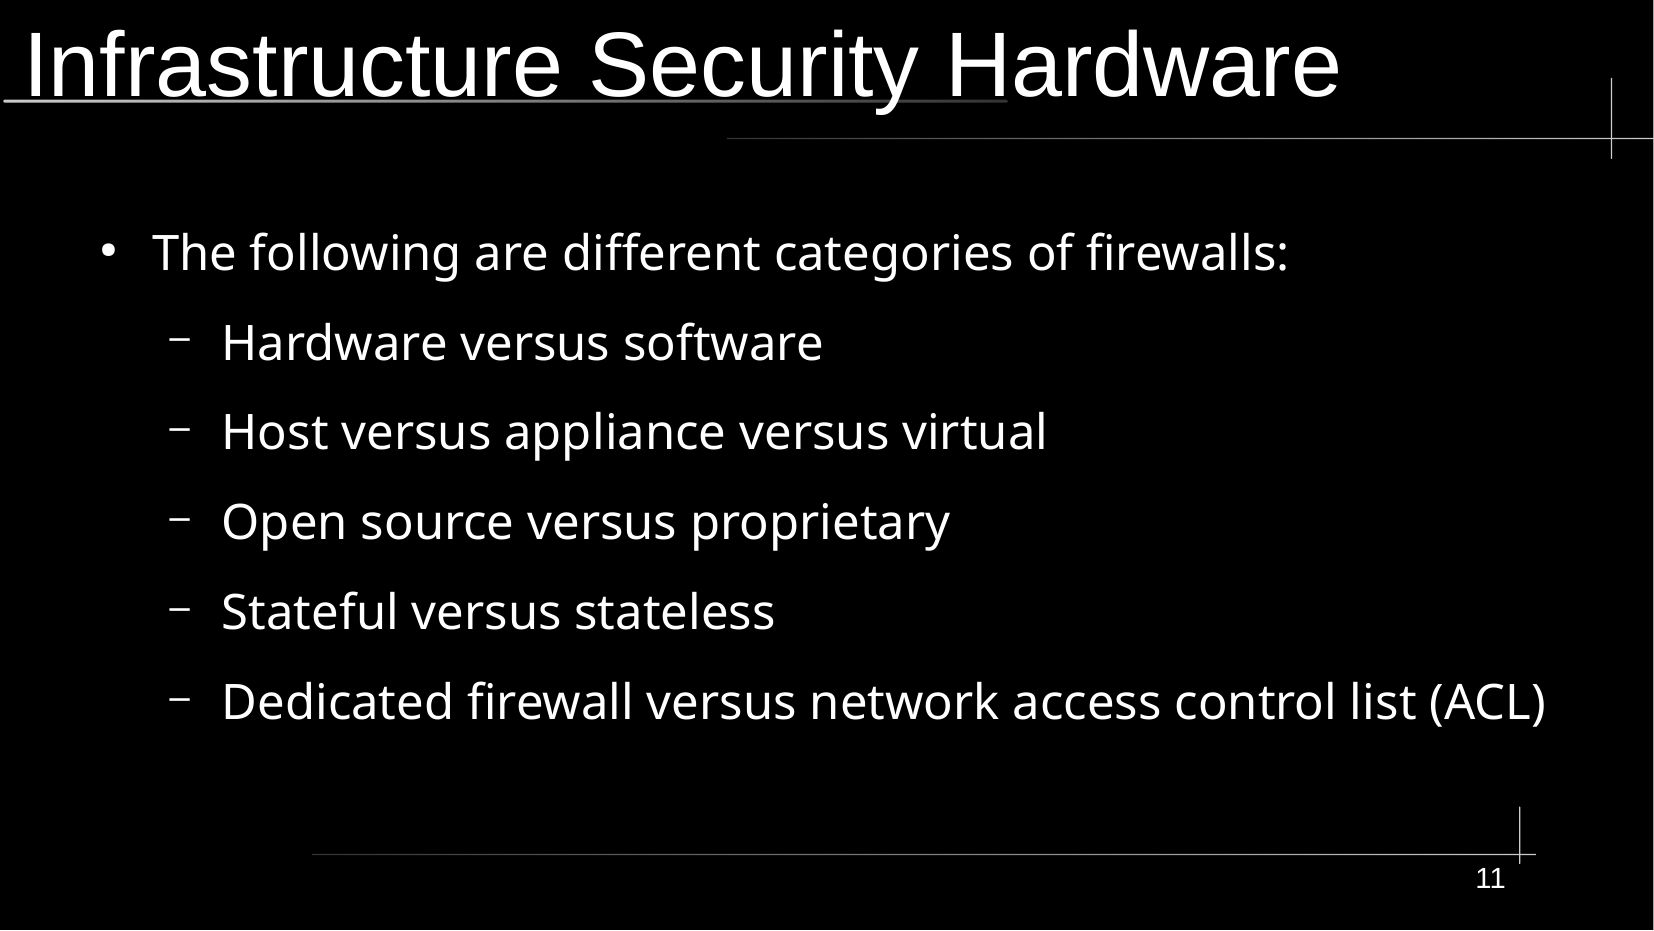

# Infrastructure Security Hardware
The following are different categories of firewalls:
Hardware versus software
Host versus appliance versus virtual
Open source versus proprietary
Stateful versus stateless
Dedicated firewall versus network access control list (ACL)
11